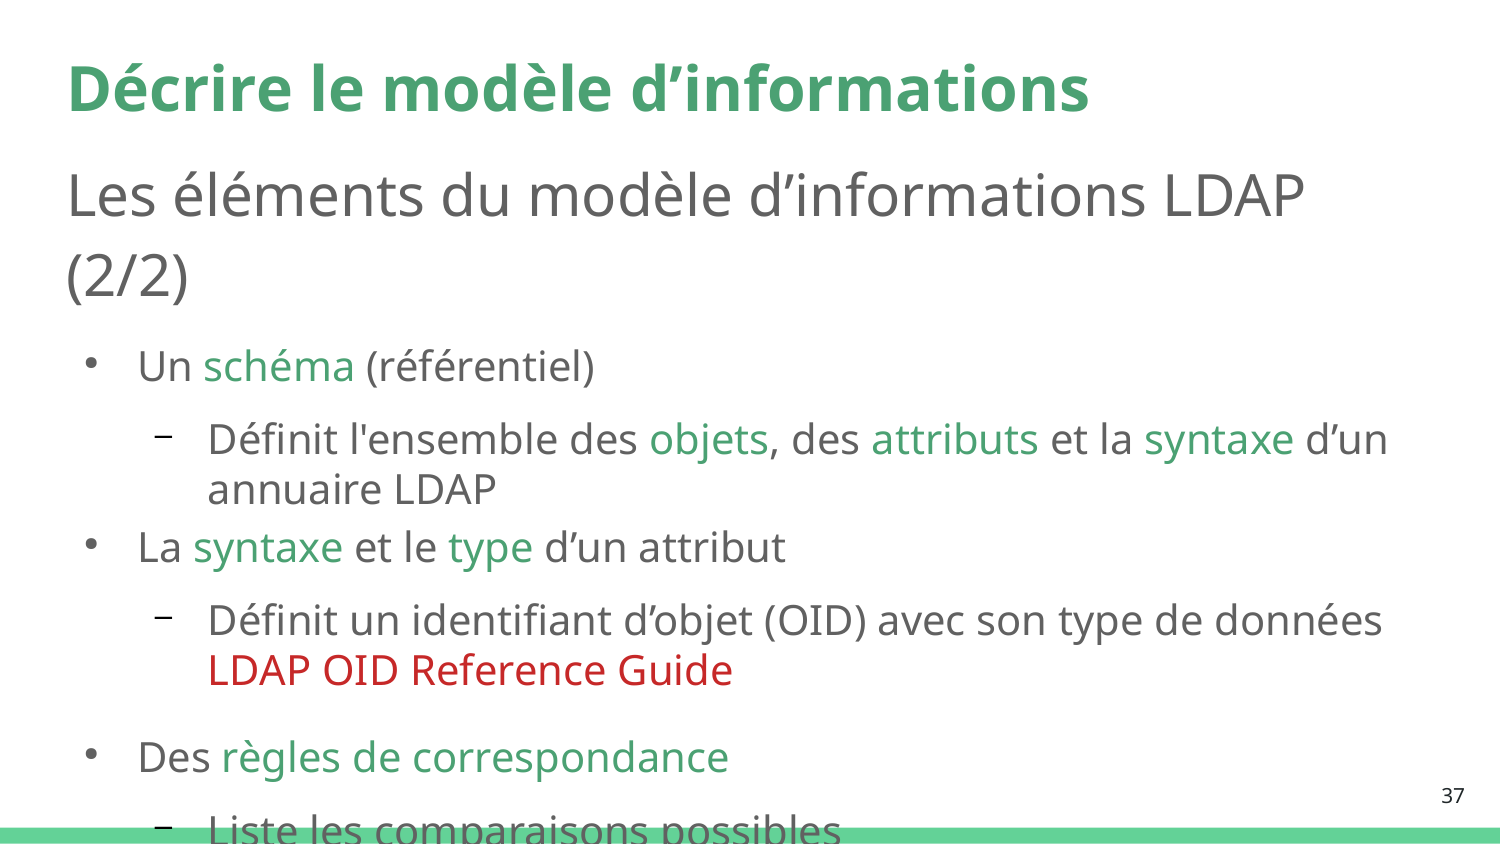

Décrire le modèle d’informations
# Les éléments du modèle d’informations LDAP (2/2)
Un schéma (référentiel)
Définit l'ensemble des objets, des attributs et la syntaxe d’un annuaire LDAP
La syntaxe et le type d’un attribut
Définit un identifiant d’objet (OID) avec son type de données
LDAP OID Reference Guide
Des règles de correspondance
Liste les comparaisons possibles